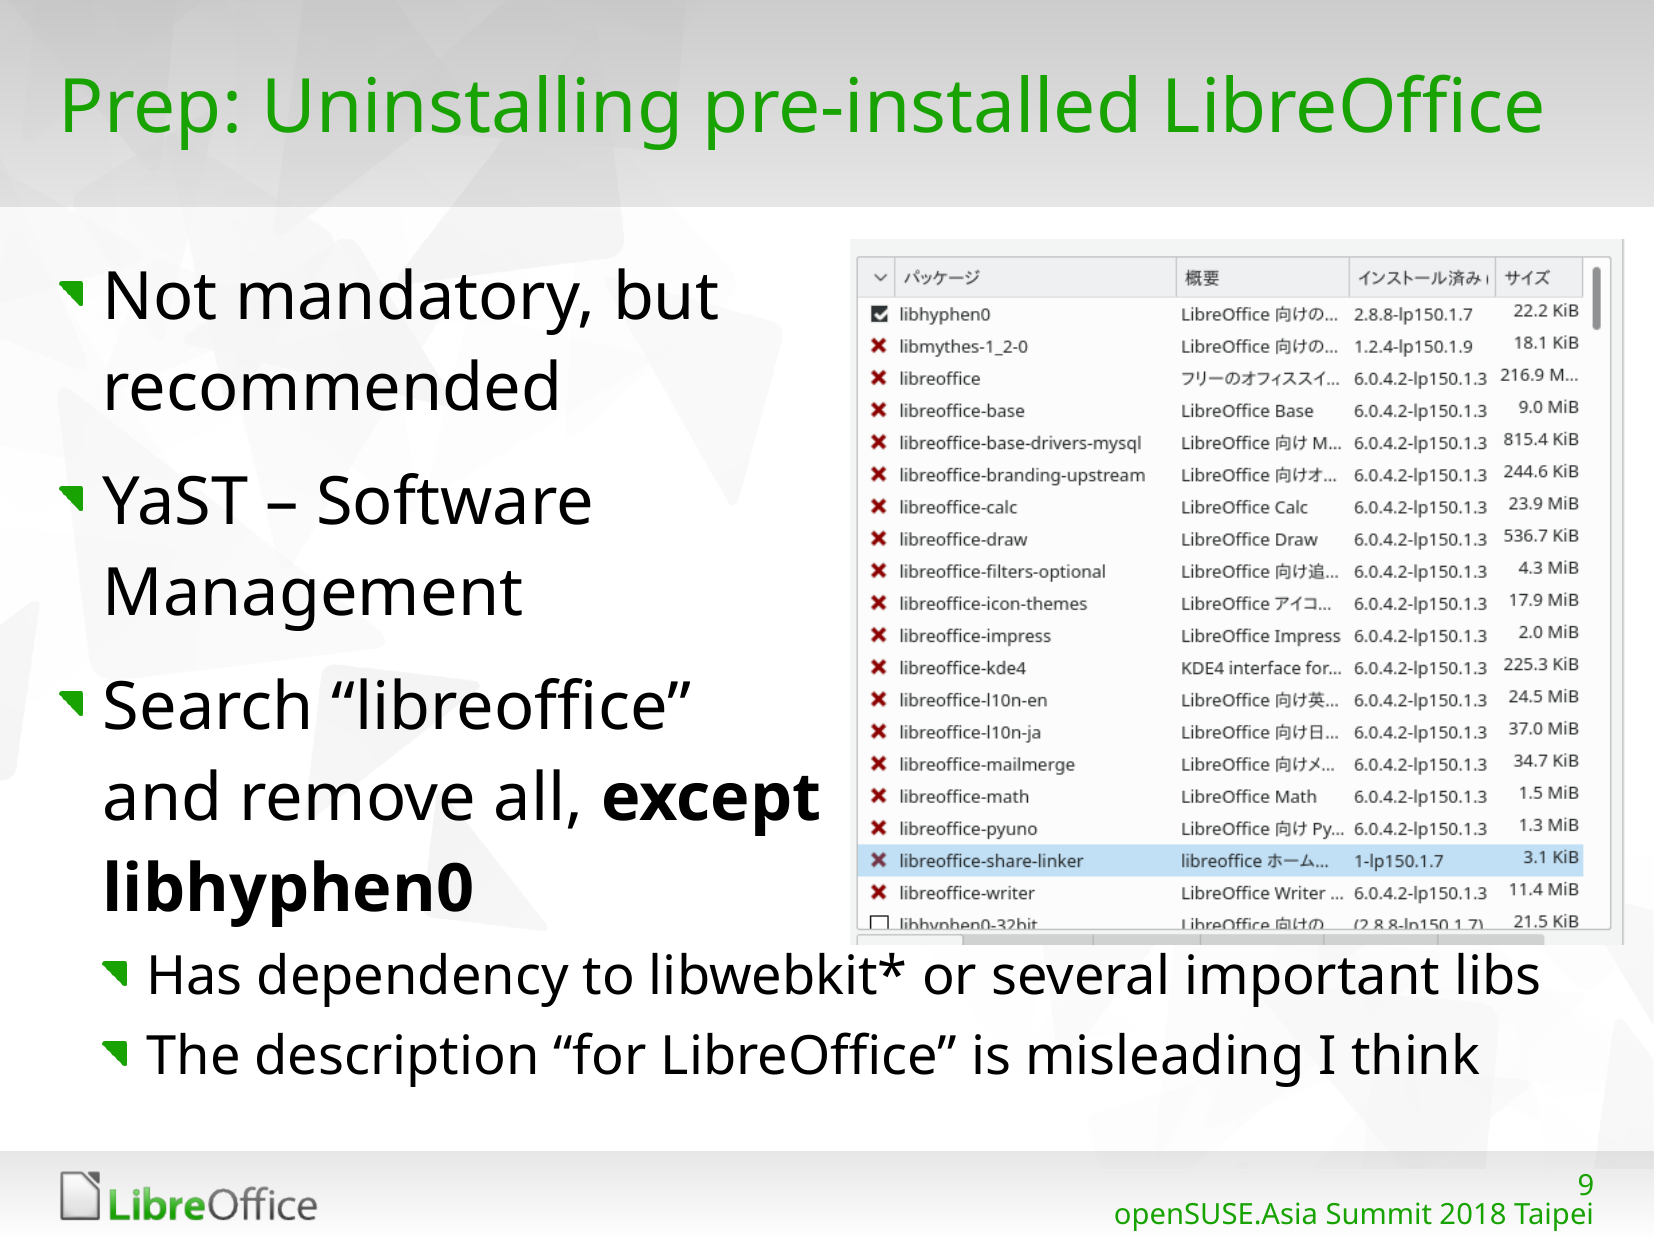

# Prep: Uninstalling pre-installed LibreOffice
Not mandatory, but
recommended
YaST – Software
Management
Search “libreoffice”
and remove all, except
libhyphen0
Has dependency to libwebkit* or several important libs
The description “for LibreOffice” is misleading I think
9
openSUSE.Asia Summit 2018 Taipei